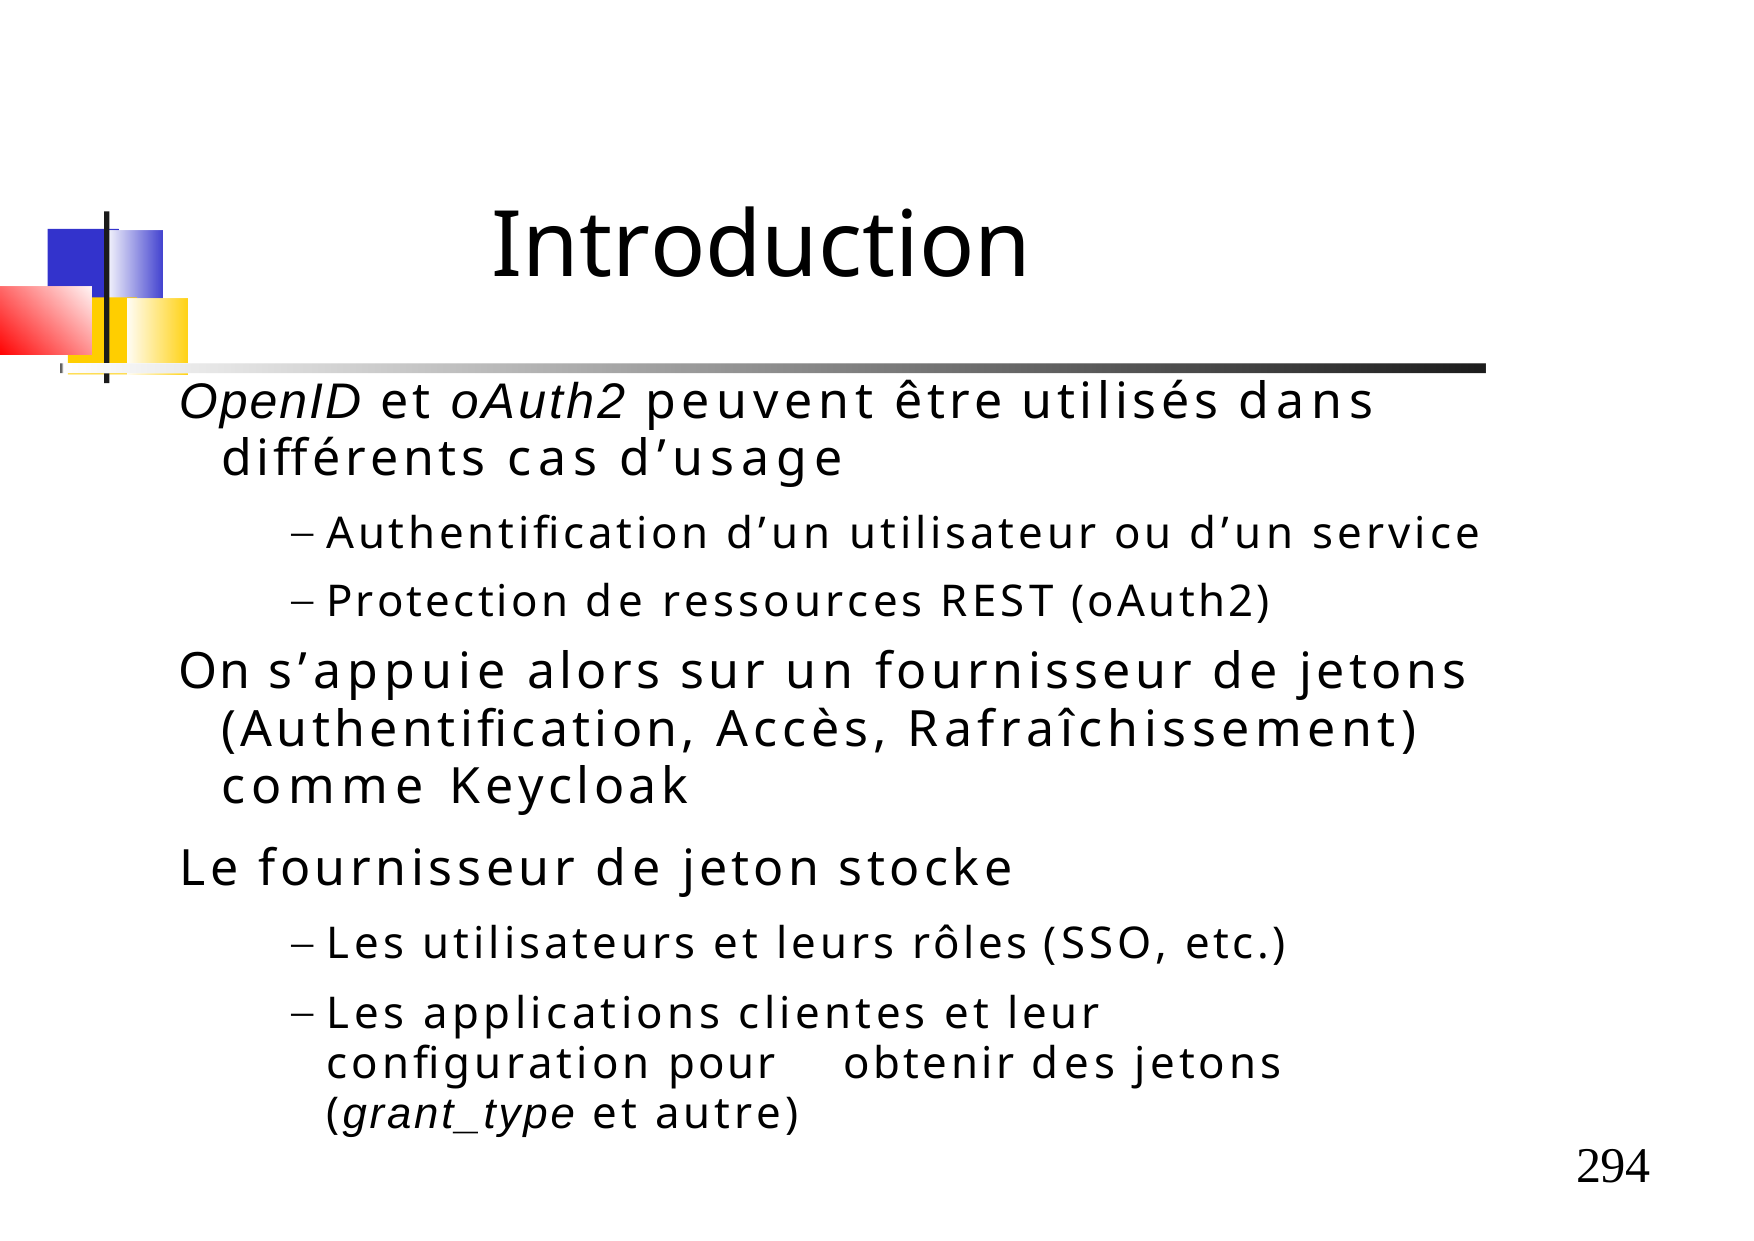

# Introduction
OpenID et oAuth2 peuvent être utilisés dans différents cas d’usage
Authentification d’un utilisateur ou d’un service
Protection de ressources REST (oAuth2)
On s’appuie alors sur un fournisseur de jetons (Authentification, Accès, Rafraîchissement) comme Keycloak
Le fournisseur de jeton stocke
Les utilisateurs et leurs rôles (SSO, etc.)
Les applications clientes et leur configuration pour 	obtenir des jetons (grant_type et autre)
294